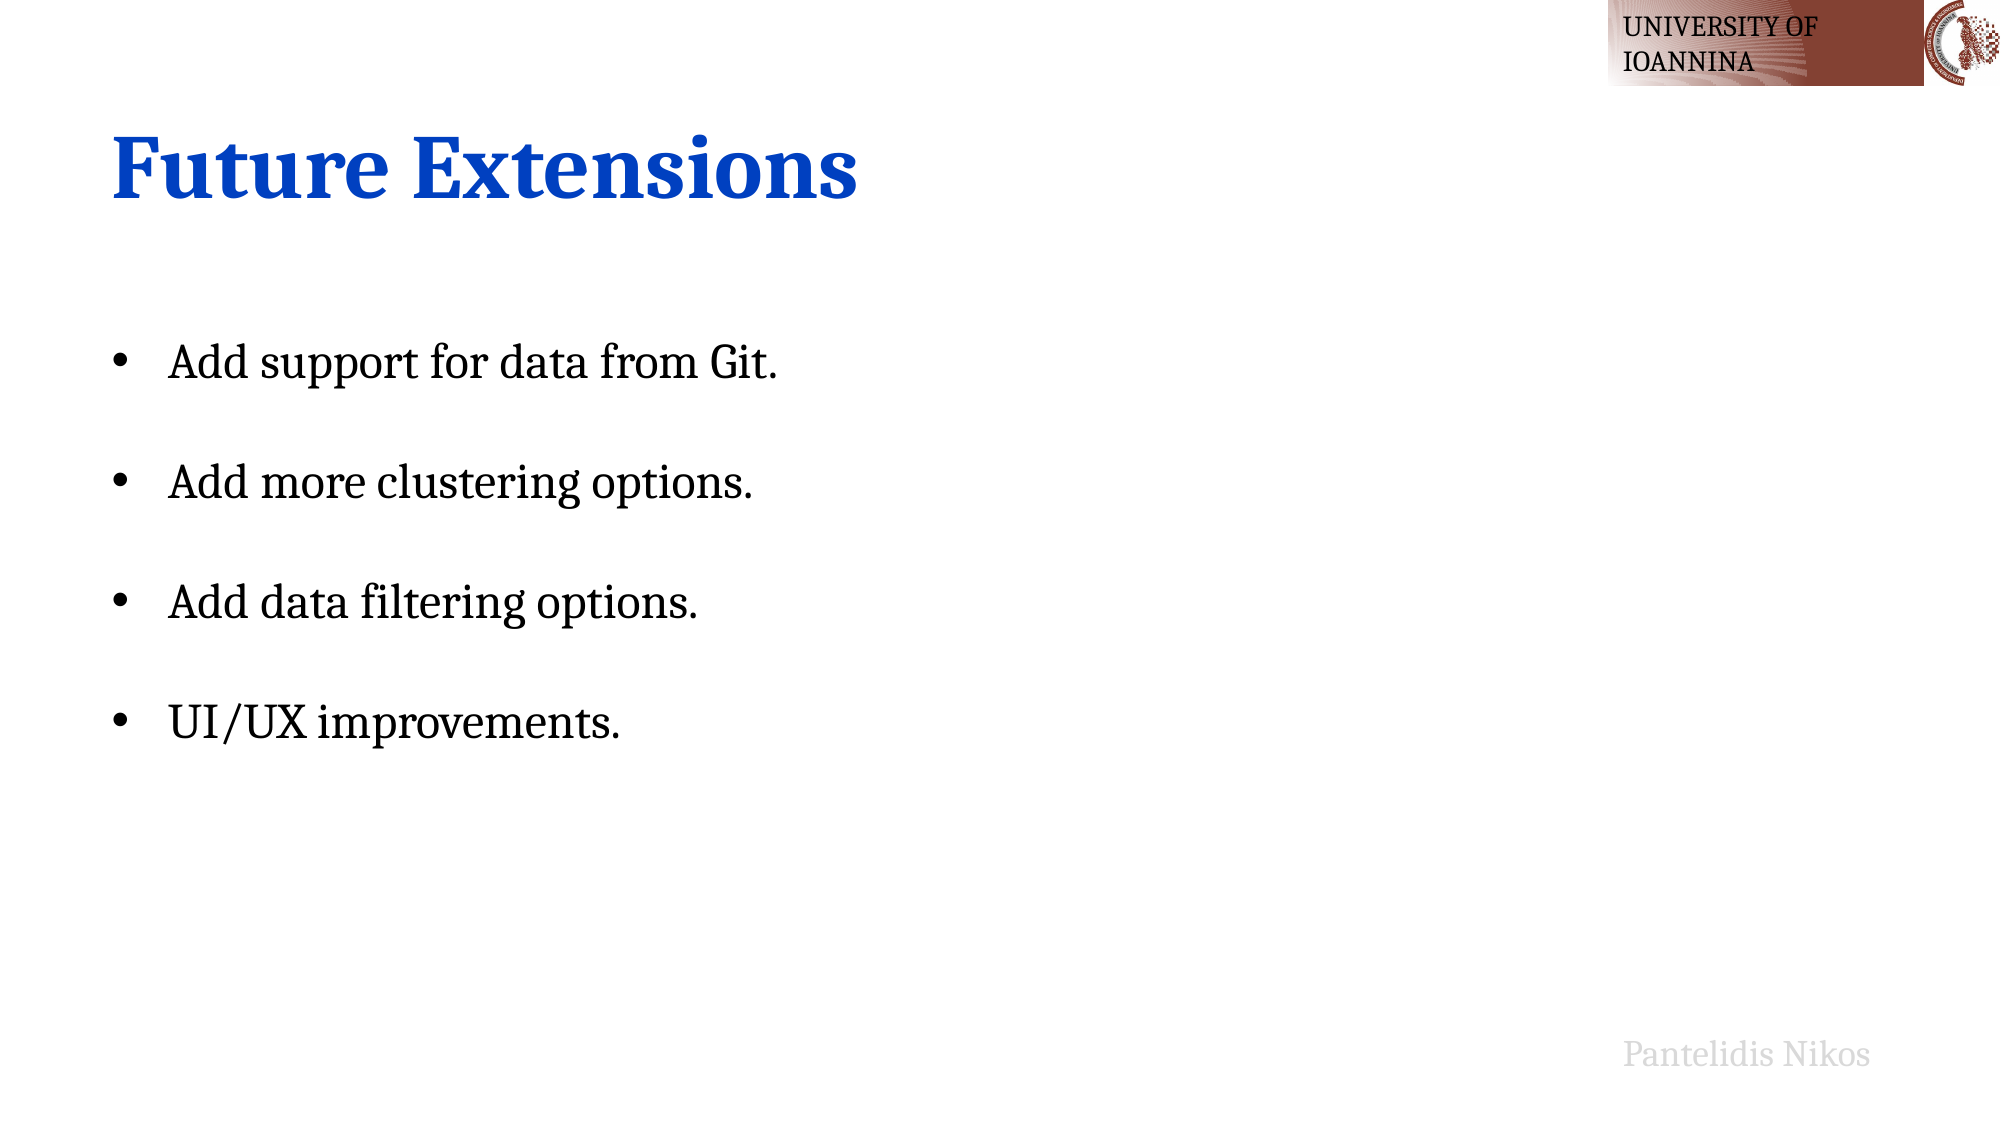

Future Extensions
Add support for data from Git.
Add more clustering options.
Add data filtering options.
UI/UX improvements.